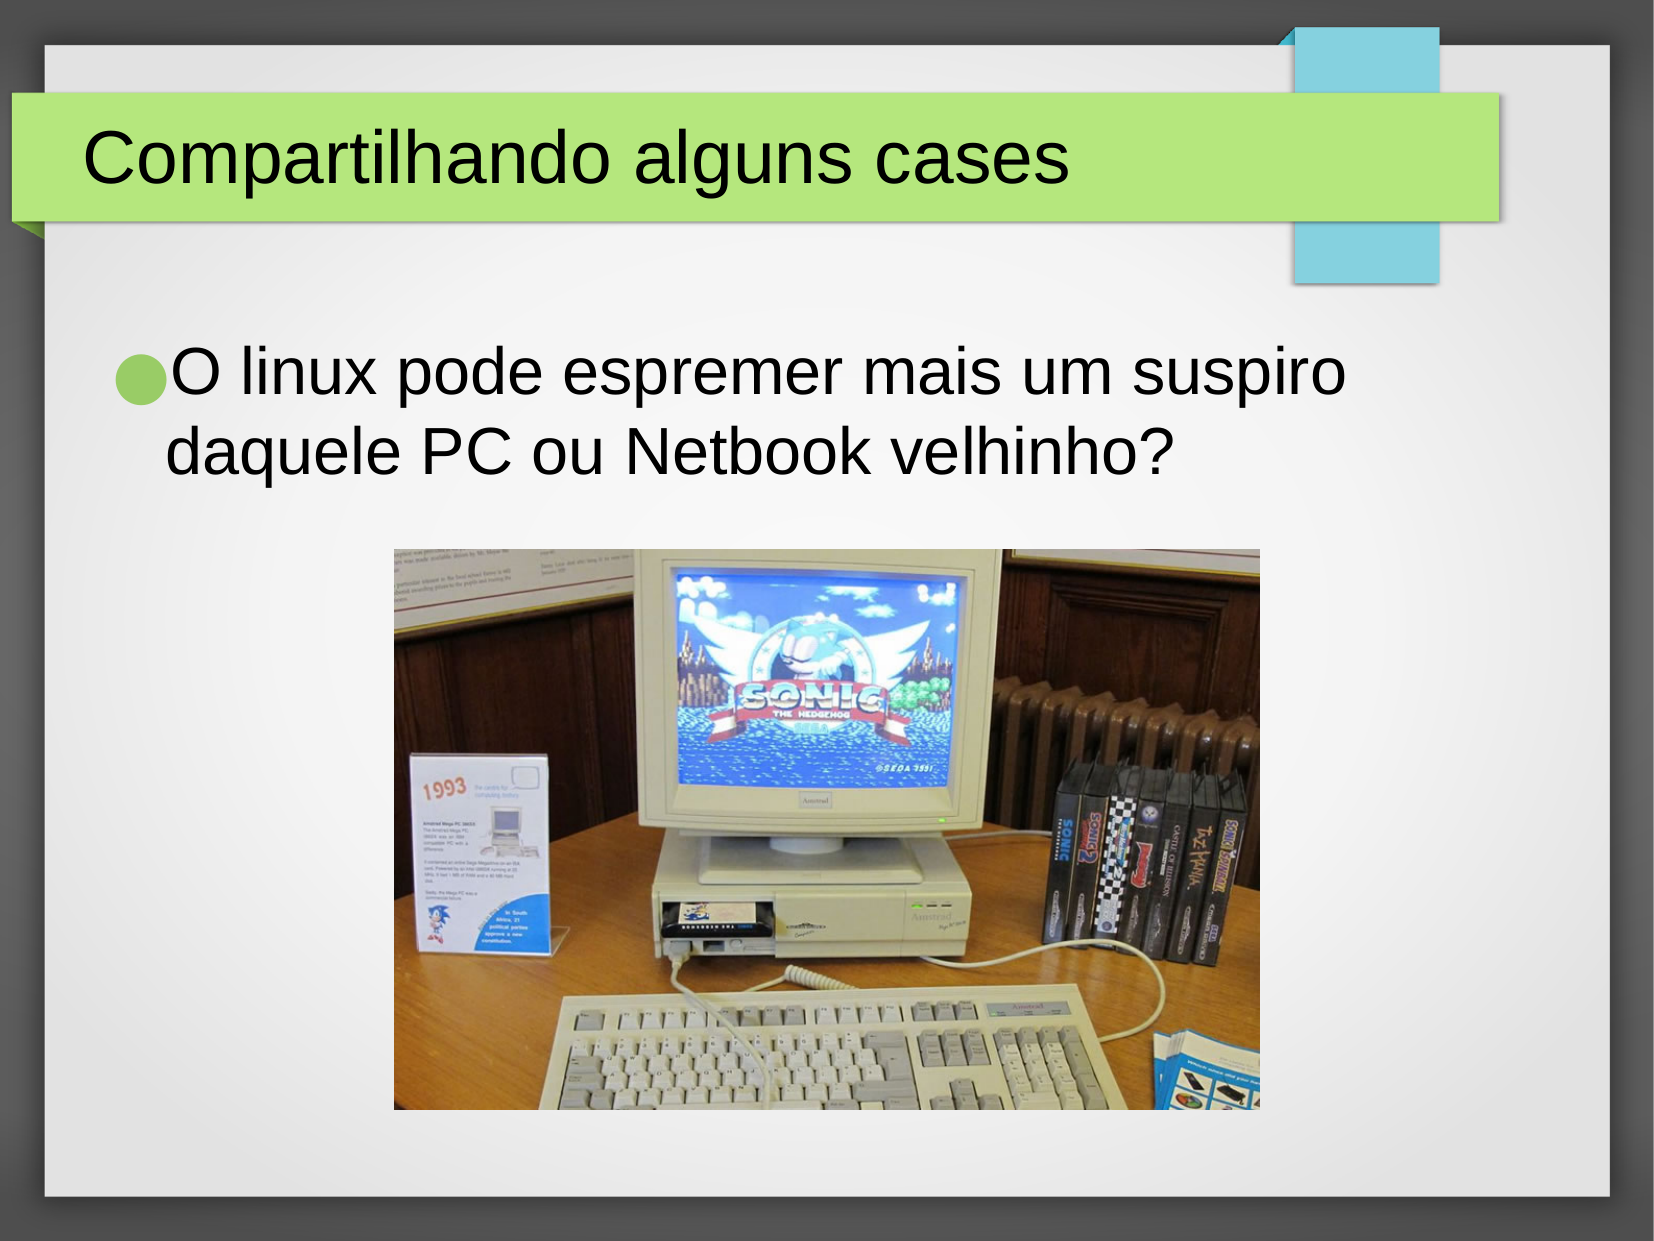

Compartilhando alguns cases
O linux pode espremer mais um suspiro daquele PC ou Netbook velhinho?